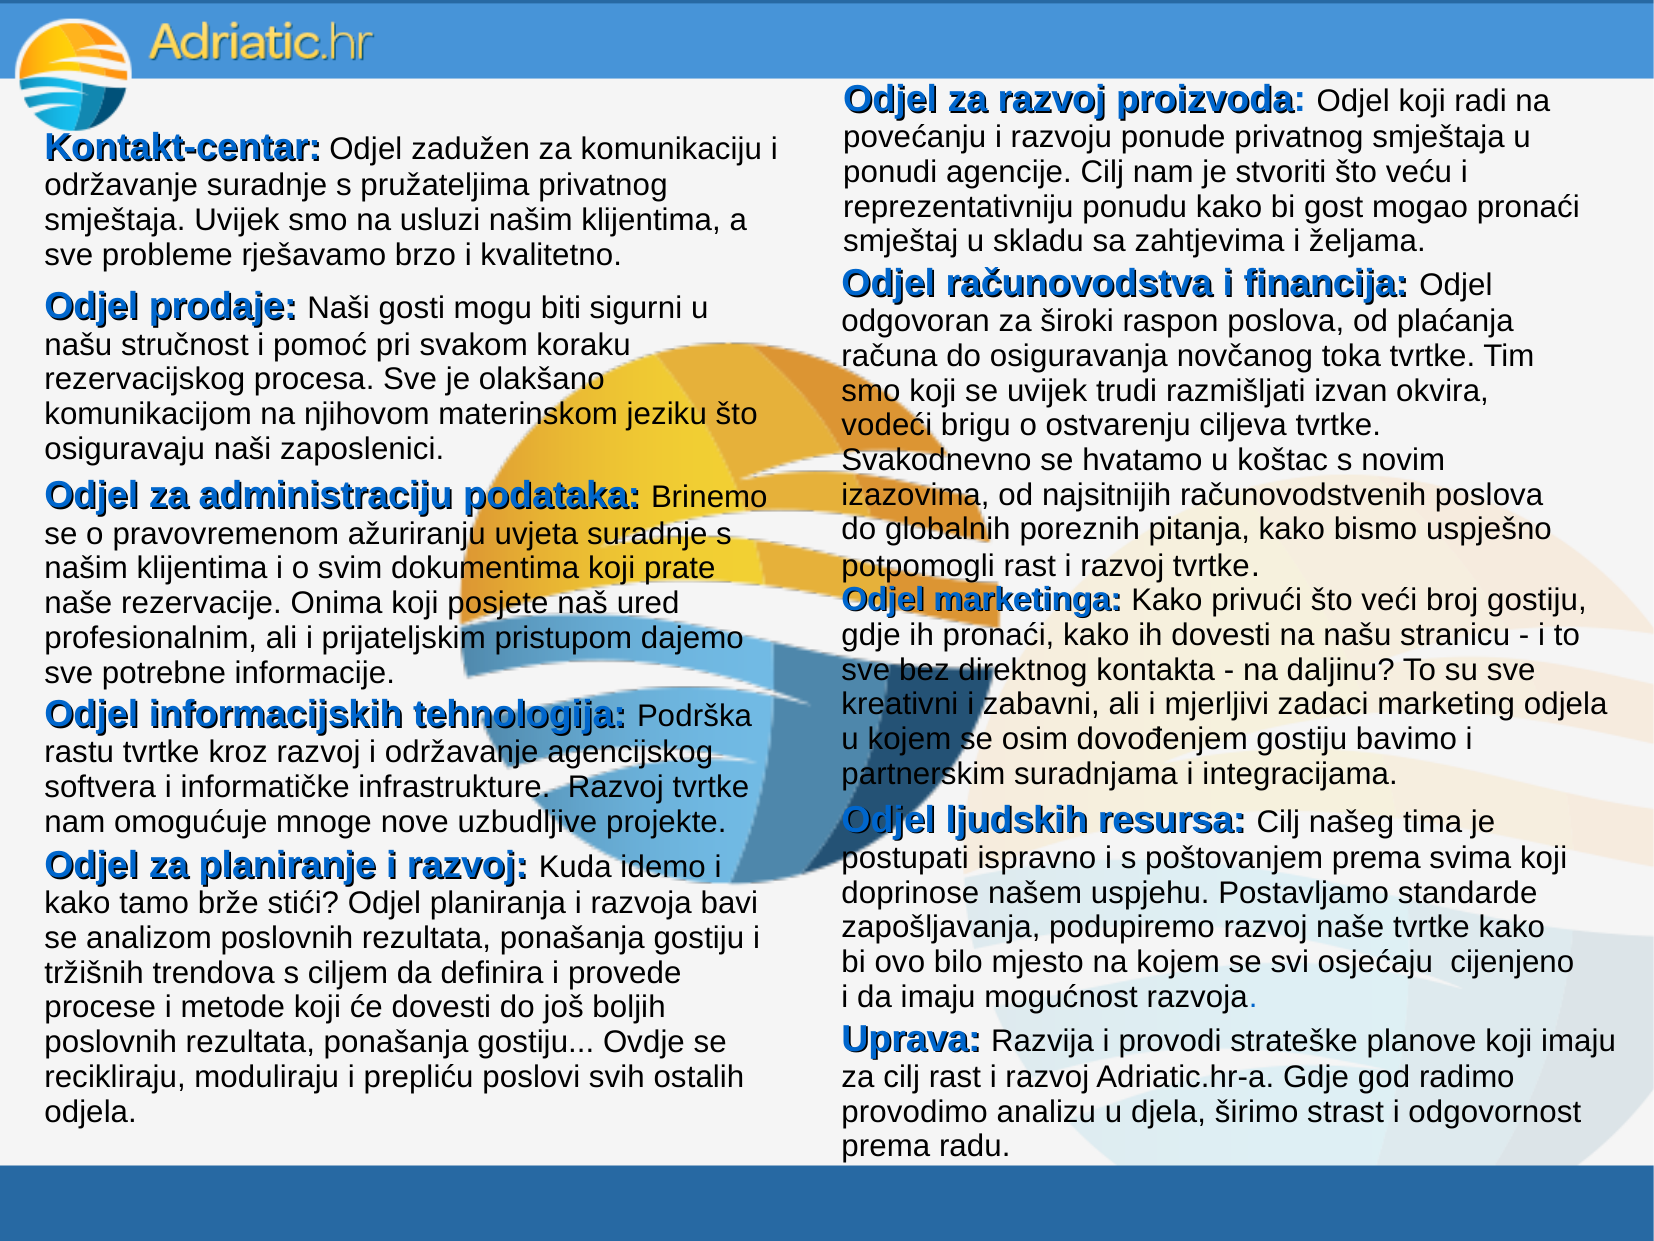

Odjel za razvoj proizvoda: Odjel koji radi na povećanju i razvoju ponude privatnog smještaja u ponudi agencije. Cilj nam je stvoriti što veću i reprezentativniju ponudu kako bi gost mogao pronaći smještaj u skladu sa zahtjevima i željama.
Kontakt-centar: Odjel zadužen za komunikaciju i održavanje suradnje s pružateljima privatnog smještaja. Uvijek smo na usluzi našim klijentima, a sve probleme rješavamo brzo i kvalitetno.
Odjel računovodstva i financija: Odjel odgovoran za široki raspon poslova, od plaćanja računa do osiguravanja novčanog toka tvrtke. Tim smo koji se uvijek trudi razmišljati izvan okvira, vodeći brigu o ostvarenju ciljeva tvrtke. Svakodnevno se hvatamo u koštac s novim izazovima, od najsitnijih računovodstvenih poslova do globalnih poreznih pitanja, kako bismo uspješno potpomogli rast i razvoj tvrtke.
Odjel prodaje: Naši gosti mogu biti sigurni u našu stručnost i pomoć pri svakom koraku rezervacijskog procesa. Sve je olakšano komunikacijom na njihovom materinskom jeziku što osiguravaju naši zaposlenici.
Odjel za administraciju podataka: Brinemo se o pravovremenom ažuriranju uvjeta suradnje s našim klijentima i o svim dokumentima koji prate naše rezervacije. Onima koji posjete naš ured profesionalnim, ali i prijateljskim pristupom dajemo sve potrebne informacije.
Odjel marketinga: Kako privući što veći broj gostiju, gdje ih pronaći, kako ih dovesti na našu stranicu - i to sve bez direktnog kontakta - na daljinu? To su sve kreativni i zabavni, ali i mjerljivi zadaci marketing odjela u kojem se osim dovođenjem gostiju bavimo i partnerskim suradnjama i integracijama.
Odjel informacijskih tehnologija: Podrška rastu tvrtke kroz razvoj i održavanje agencijskog softvera i informatičke infrastrukture. Razvoj tvrtke nam omogućuje mnoge nove uzbudljive projekte.
Odjel ljudskih resursa: Cilj našeg tima je postupati ispravno i s poštovanjem prema svima koji doprinose našem uspjehu. Postavljamo standarde zapošljavanja, podupiremo razvoj naše tvrtke kako bi ovo bilo mjesto na kojem se svi osjećaju cijenjeno i da imaju mogućnost razvoja.
Odjel za planiranje i razvoj: Kuda idemo i kako tamo brže stići? Odjel planiranja i razvoja bavi se analizom poslovnih rezultata, ponašanja gostiju i tržišnih trendova s ciljem da definira i provede procese i metode koji će dovesti do još boljih poslovnih rezultata, ponašanja gostiju... Ovdje se recikliraju, moduliraju i prepliću poslovi svih ostalih odjela.
Uprava: Razvija i provodi strateške planove koji imaju za cilj rast i razvoj Adriatic.hr-a. Gdje god radimo provodimo analizu u djela, širimo strast i odgovornost prema radu.